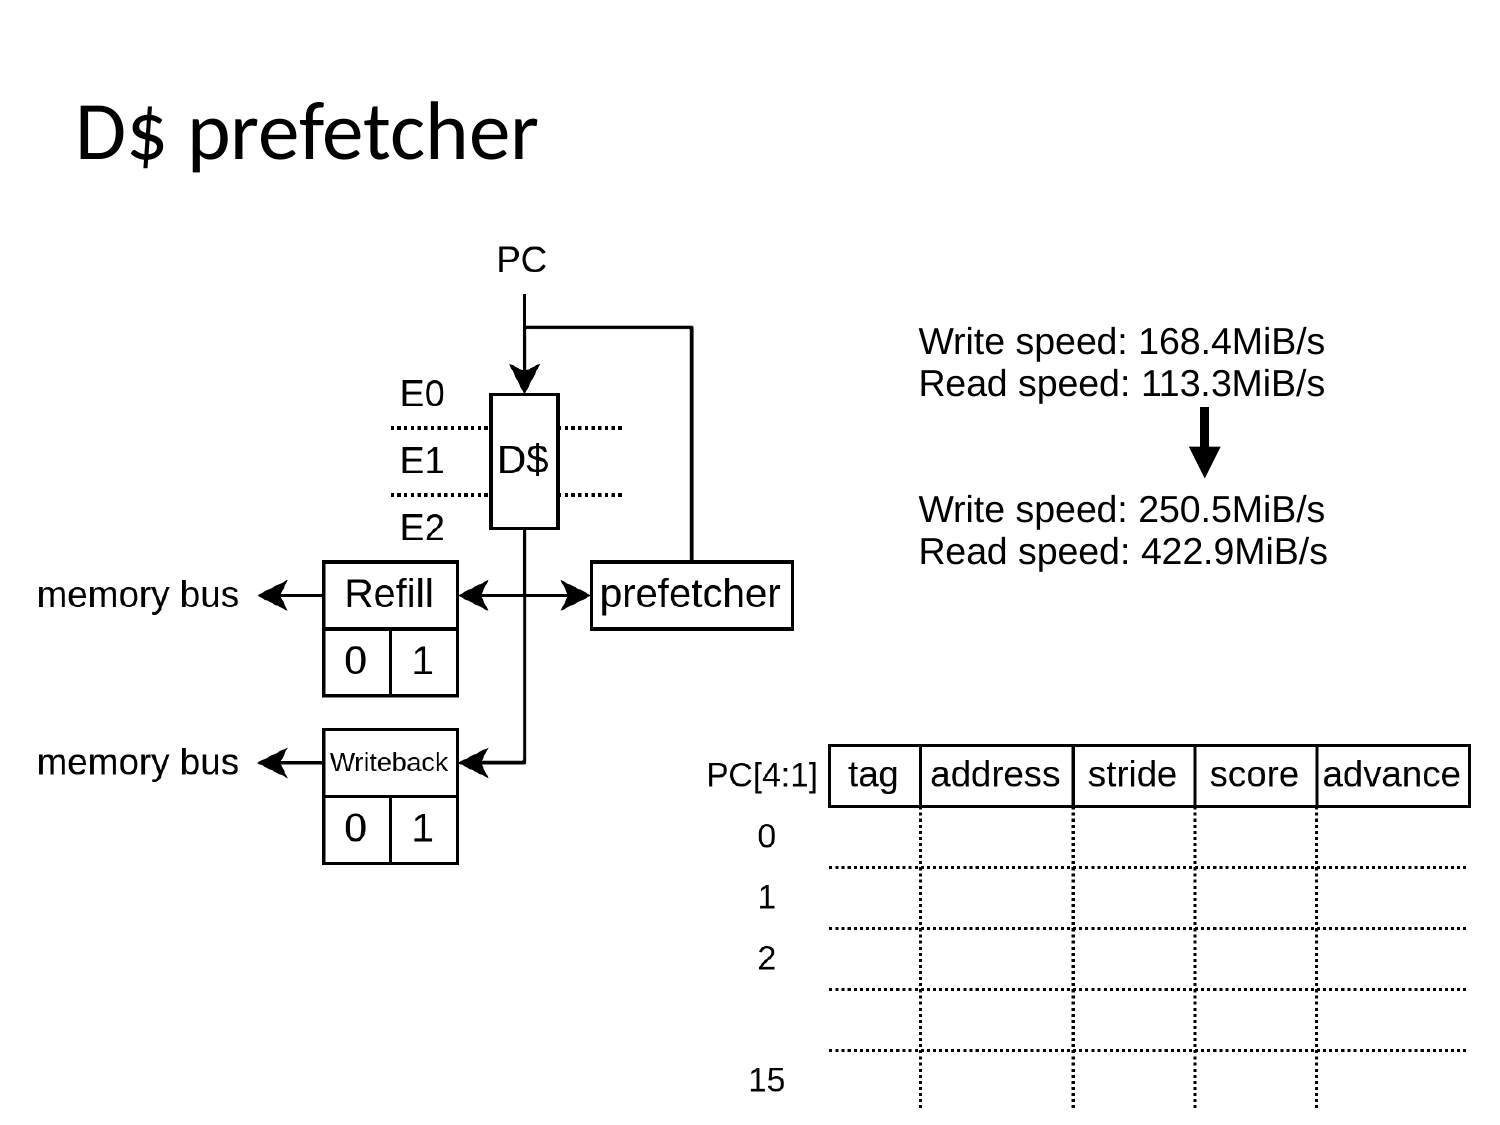

# D$ prefetcher
 Write speed: 168.4MiB/s
 Read speed: 113.3MiB/s
 Write speed: 250.5MiB/s
 Read speed: 422.9MiB/s